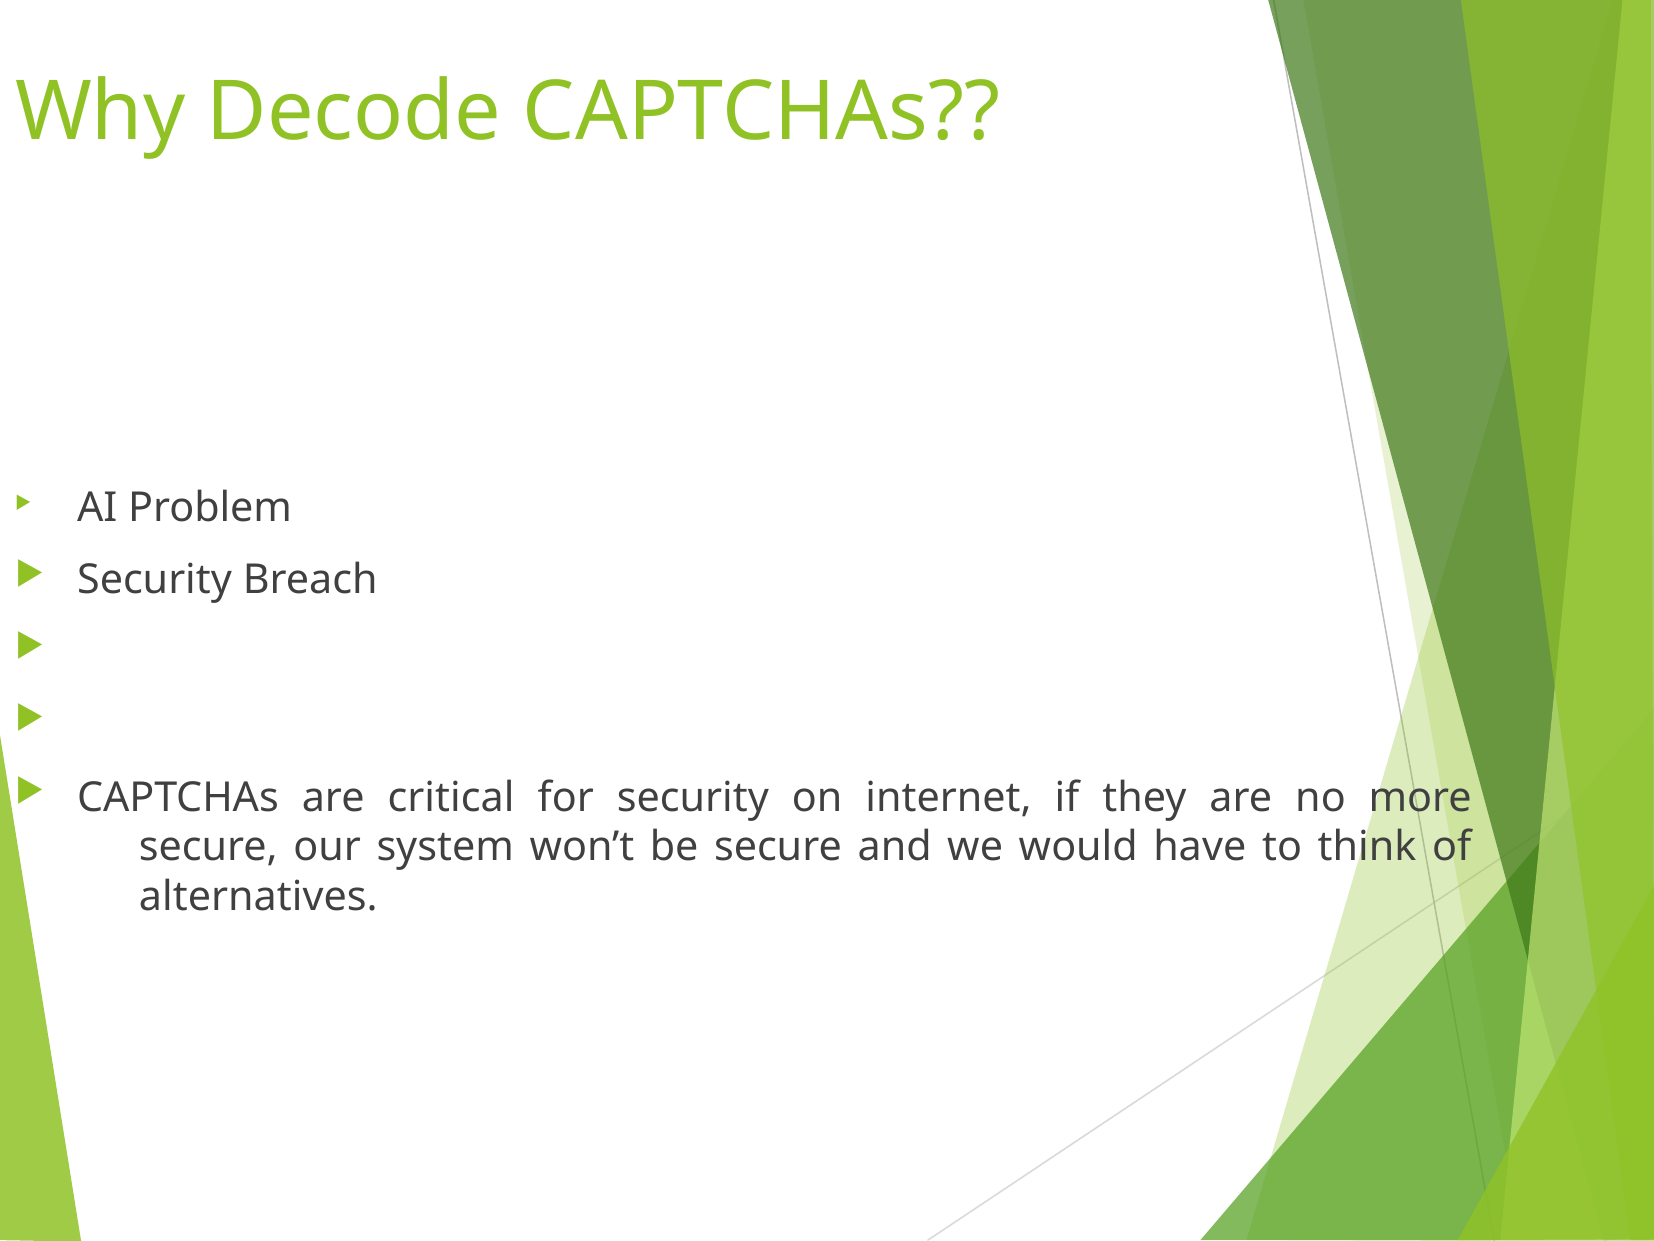

# Why Decode CAPTCHAs??
AI Problem
Security Breach
CAPTCHAs are critical for security on internet, if they are no more secure, our system won’t be secure and we would have to think of alternatives.